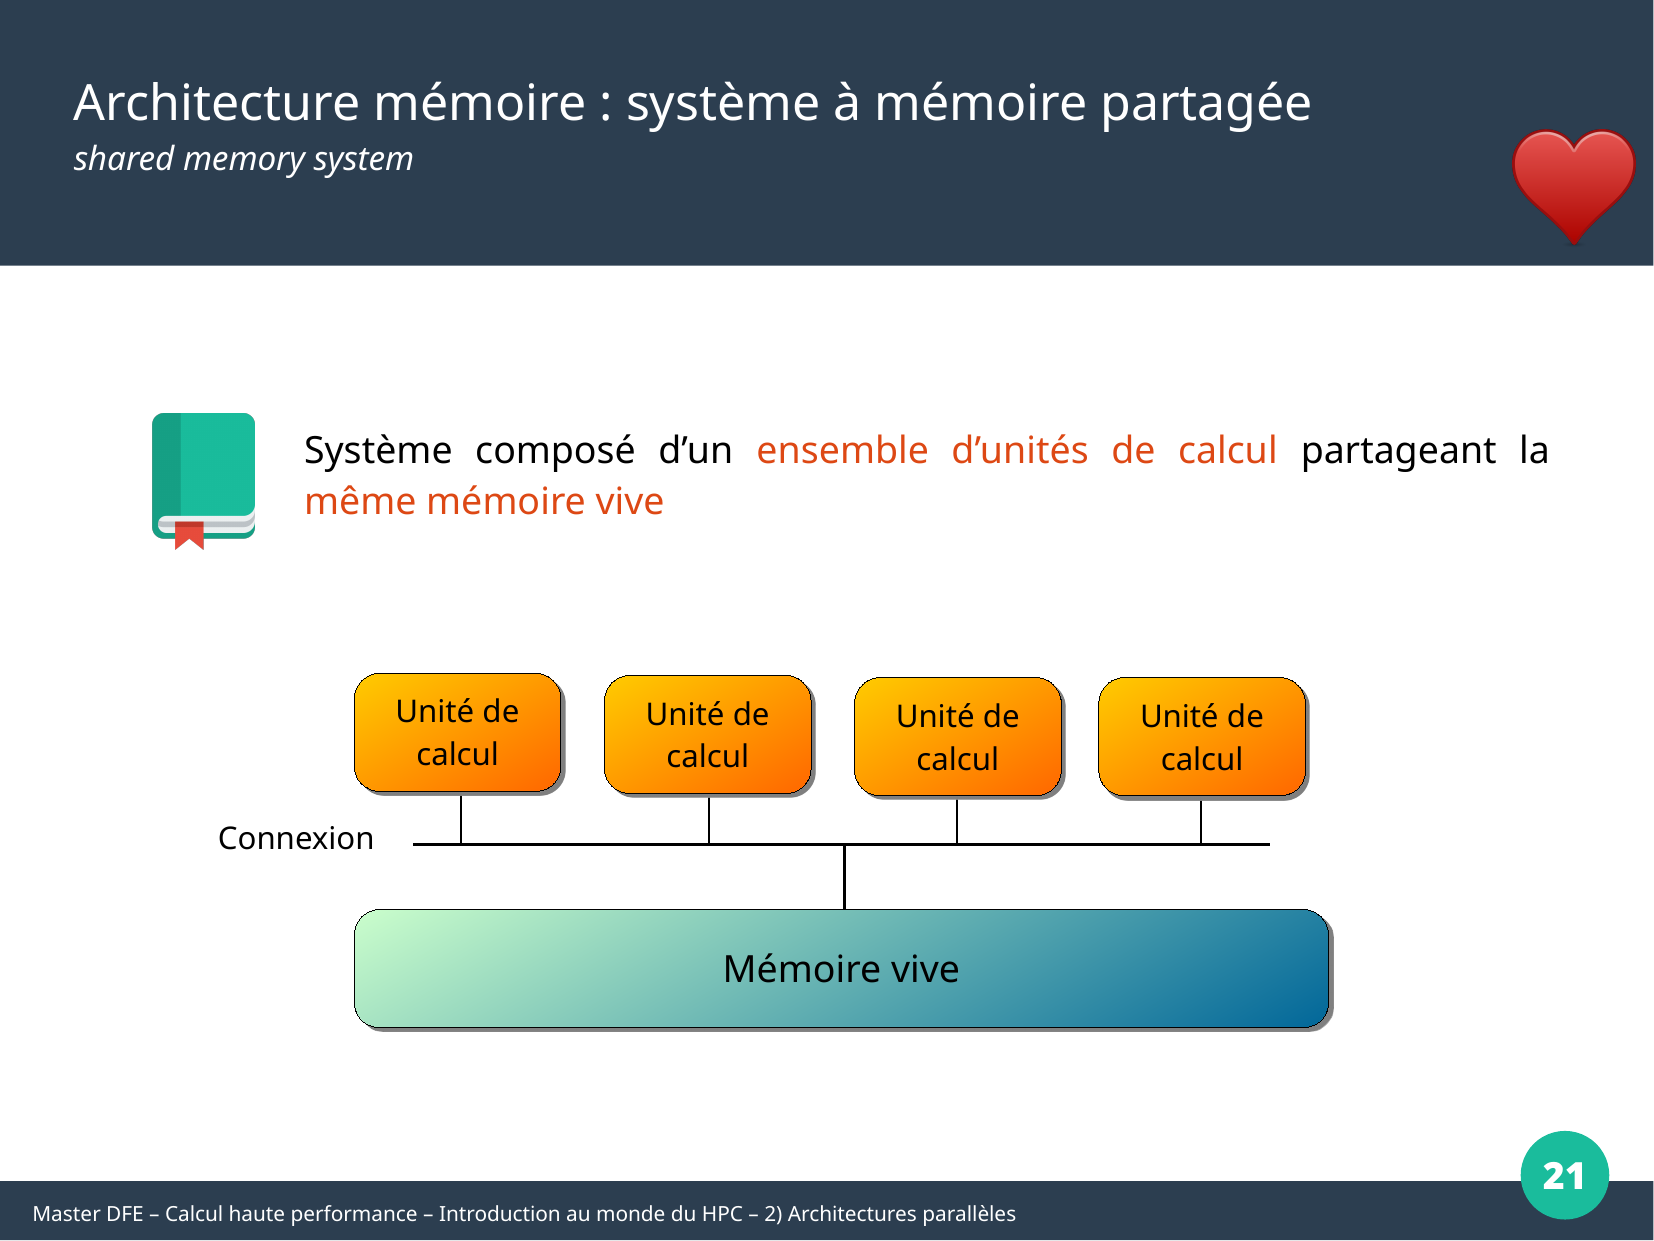

Architecture mémoire : système à mémoire partagée
shared memory system
Système composé d’un ensemble d’unités de calcul partageant la même mémoire vive
Unité de
calcul
Unité de
calcul
Unité de
calcul
Unité de
calcul
Connexion
Mémoire vive
21
Master DFE – Calcul haute performance – Introduction au monde du HPC – 2) Architectures parallèles